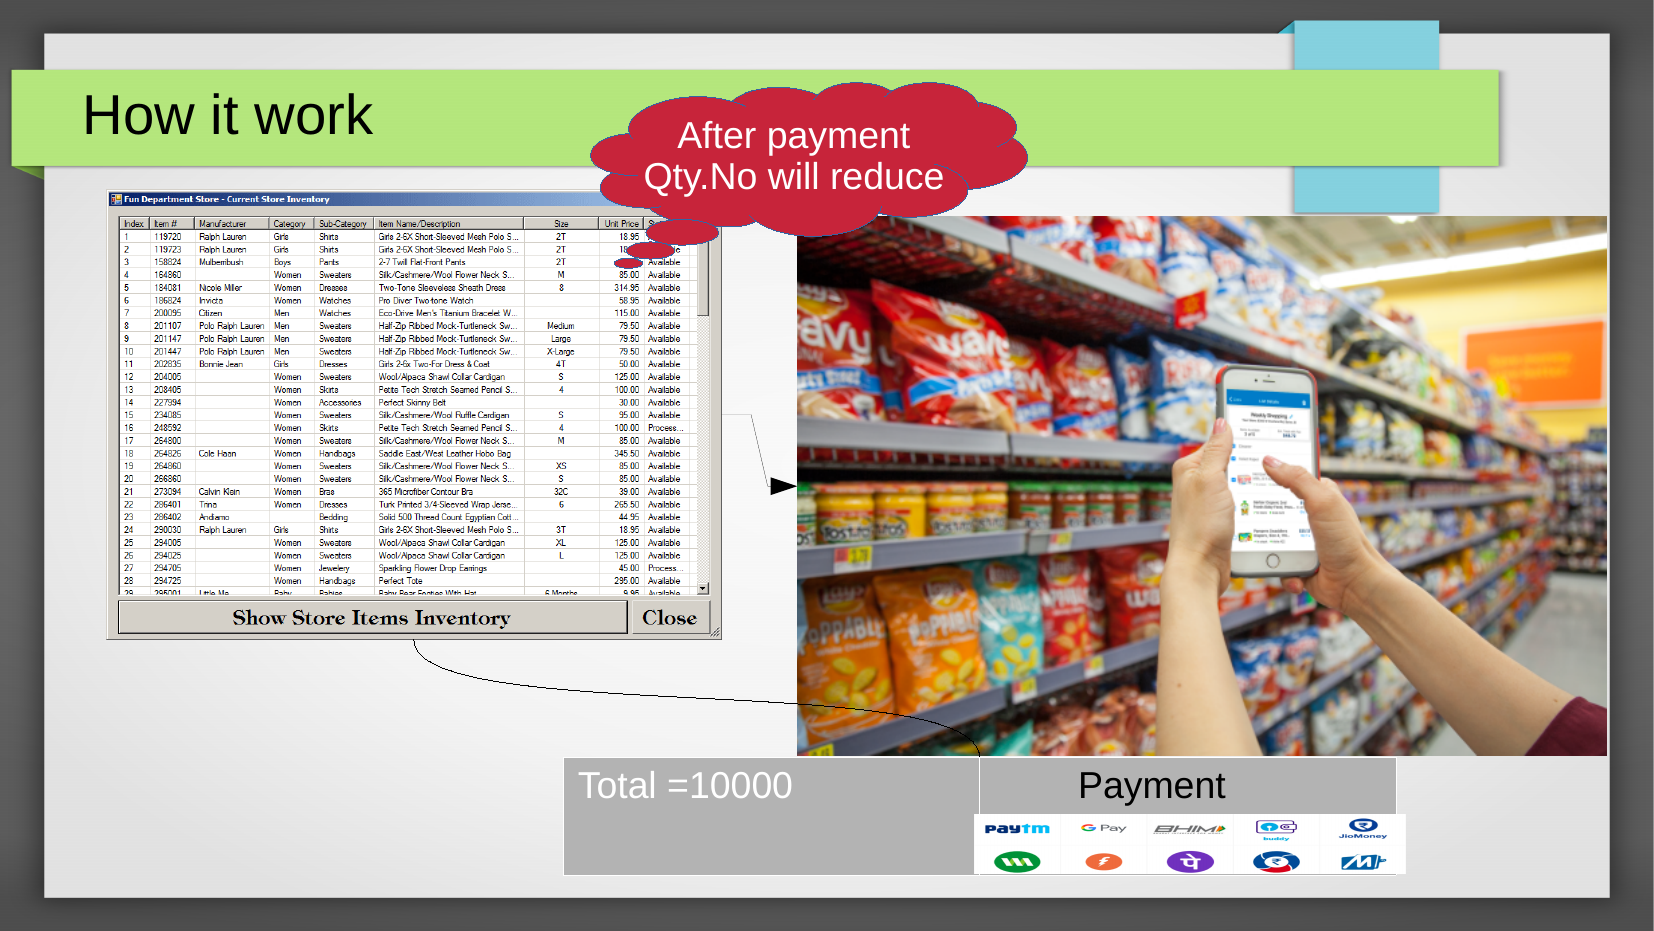

# How it work
After payment
Qty.No will reduce
| Total =10000 | Payment |
| --- | --- |